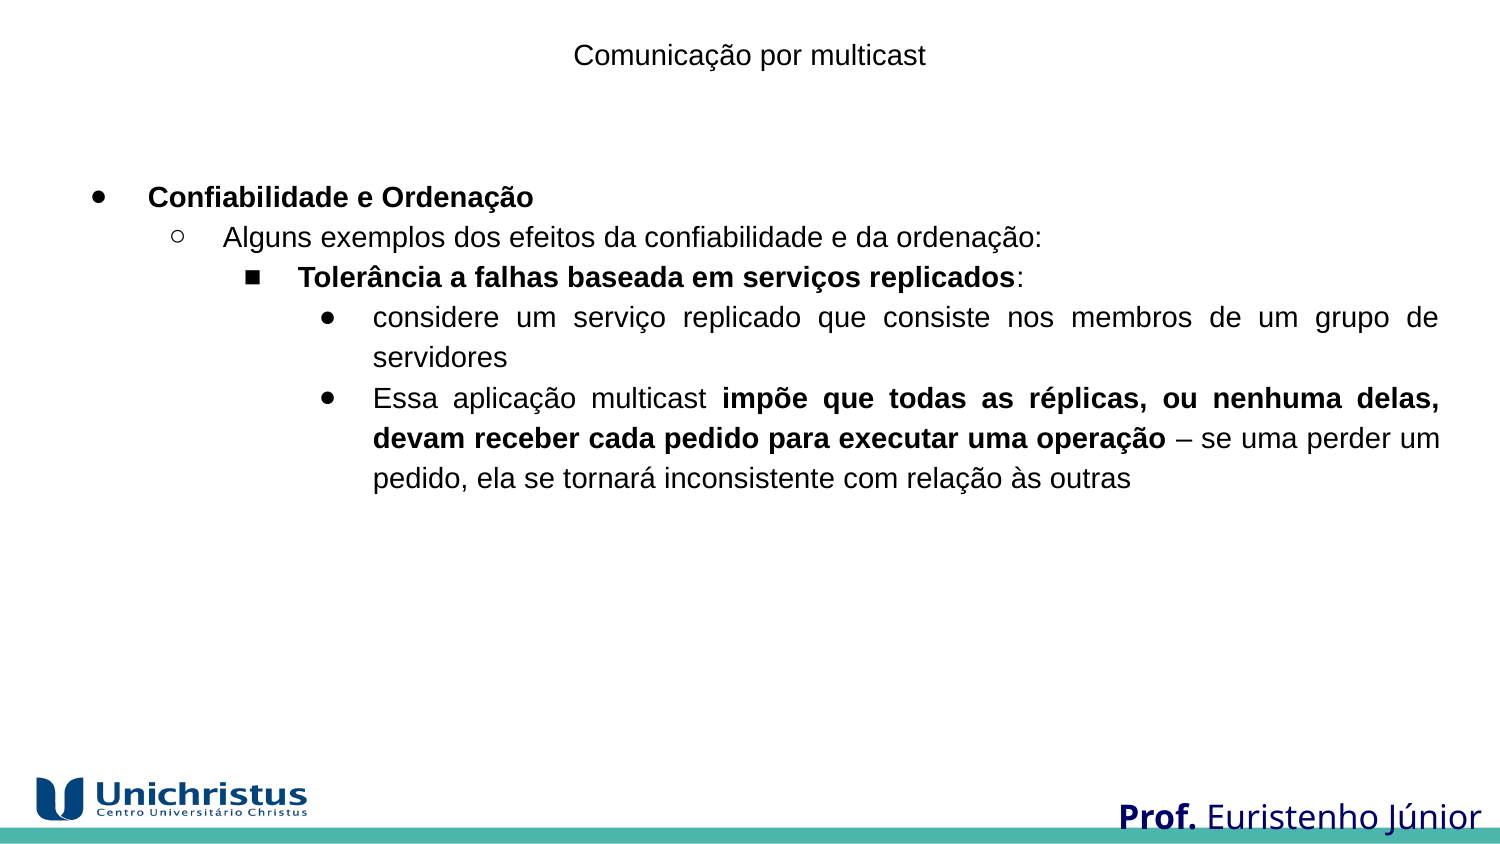

# Comunicação por multicast
Confiabilidade e Ordenação
Alguns exemplos dos efeitos da confiabilidade e da ordenação:
Tolerância a falhas baseada em serviços replicados:
considere um serviço replicado que consiste nos membros de um grupo de servidores
Essa aplicação multicast impõe que todas as réplicas, ou nenhuma delas, devam receber cada pedido para executar uma operação – se uma perder um pedido, ela se tornará inconsistente com relação às outras